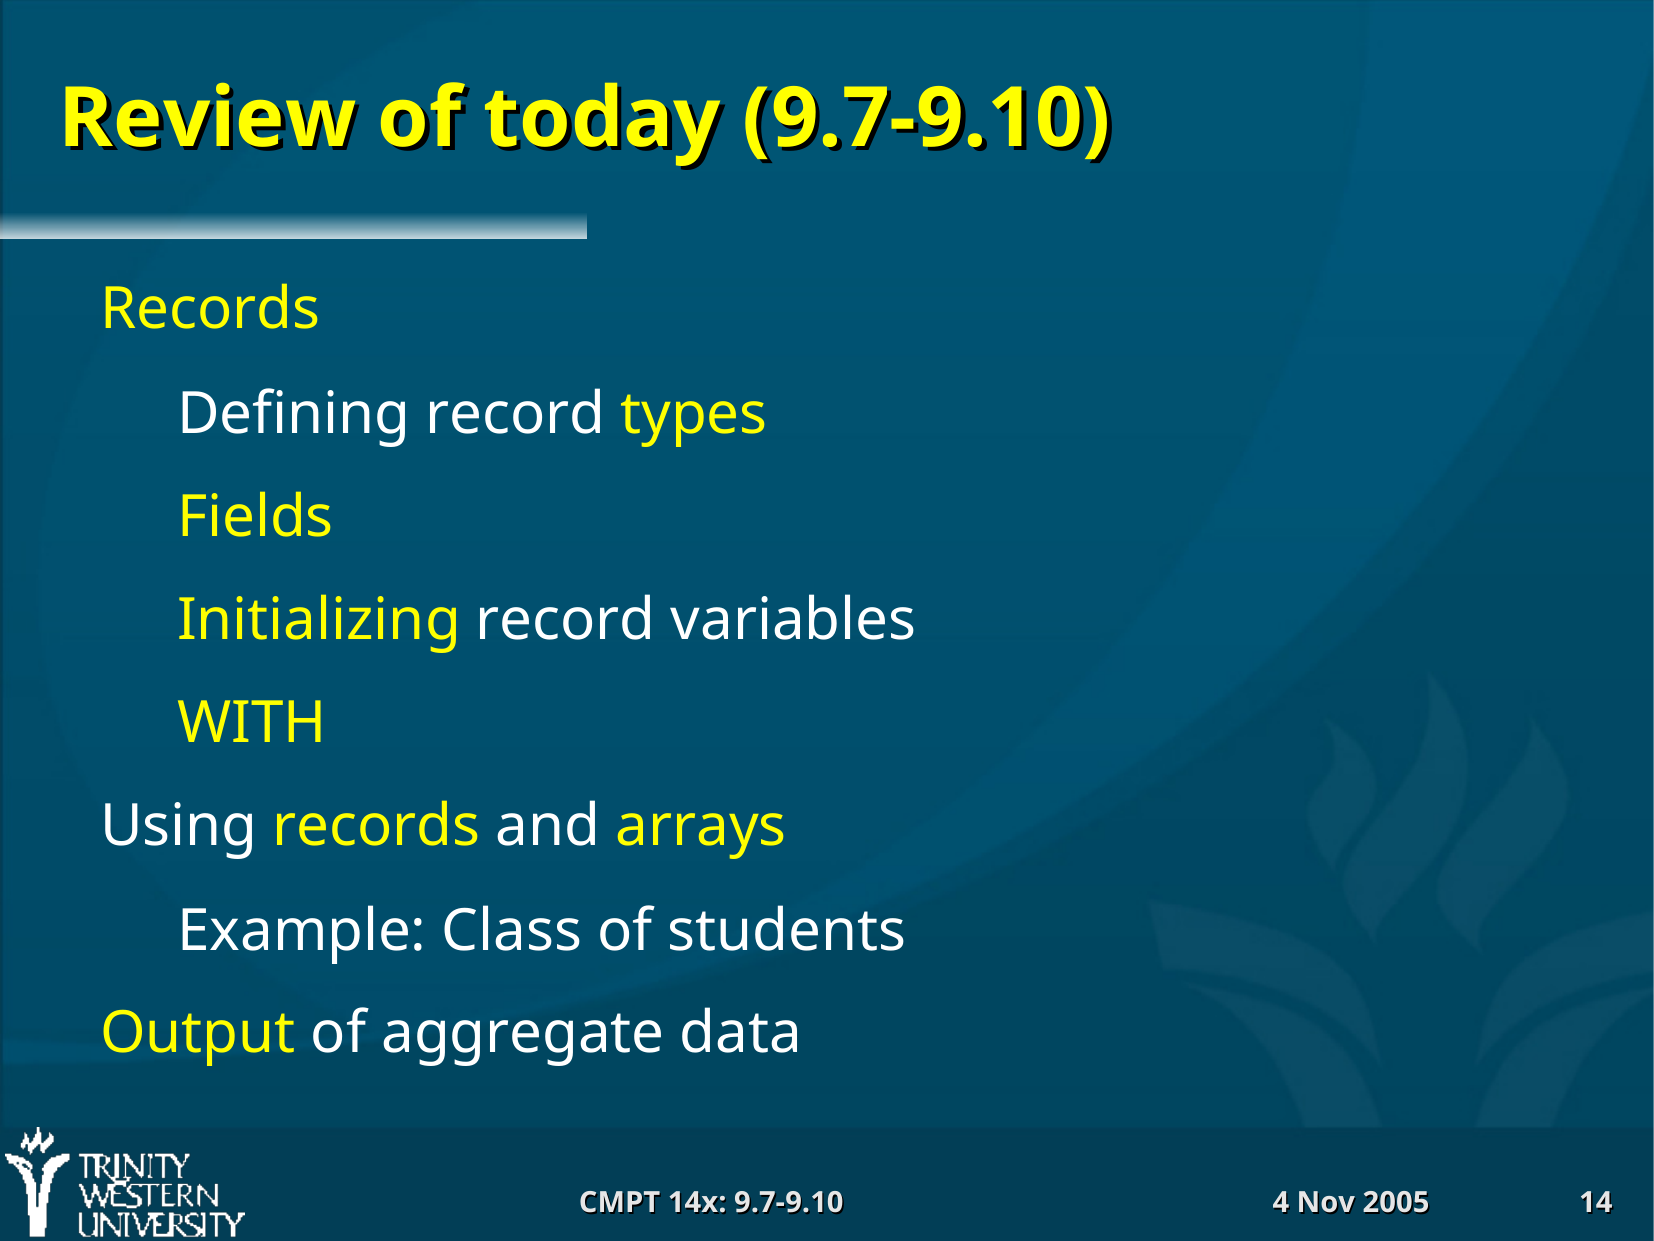

# Review of today (9.7-9.10)
Records
Defining record types
Fields
Initializing record variables
WITH
Using records and arrays
Example: Class of students
Output of aggregate data
CMPT 14x: 9.7-9.10
4 Nov 2005
14